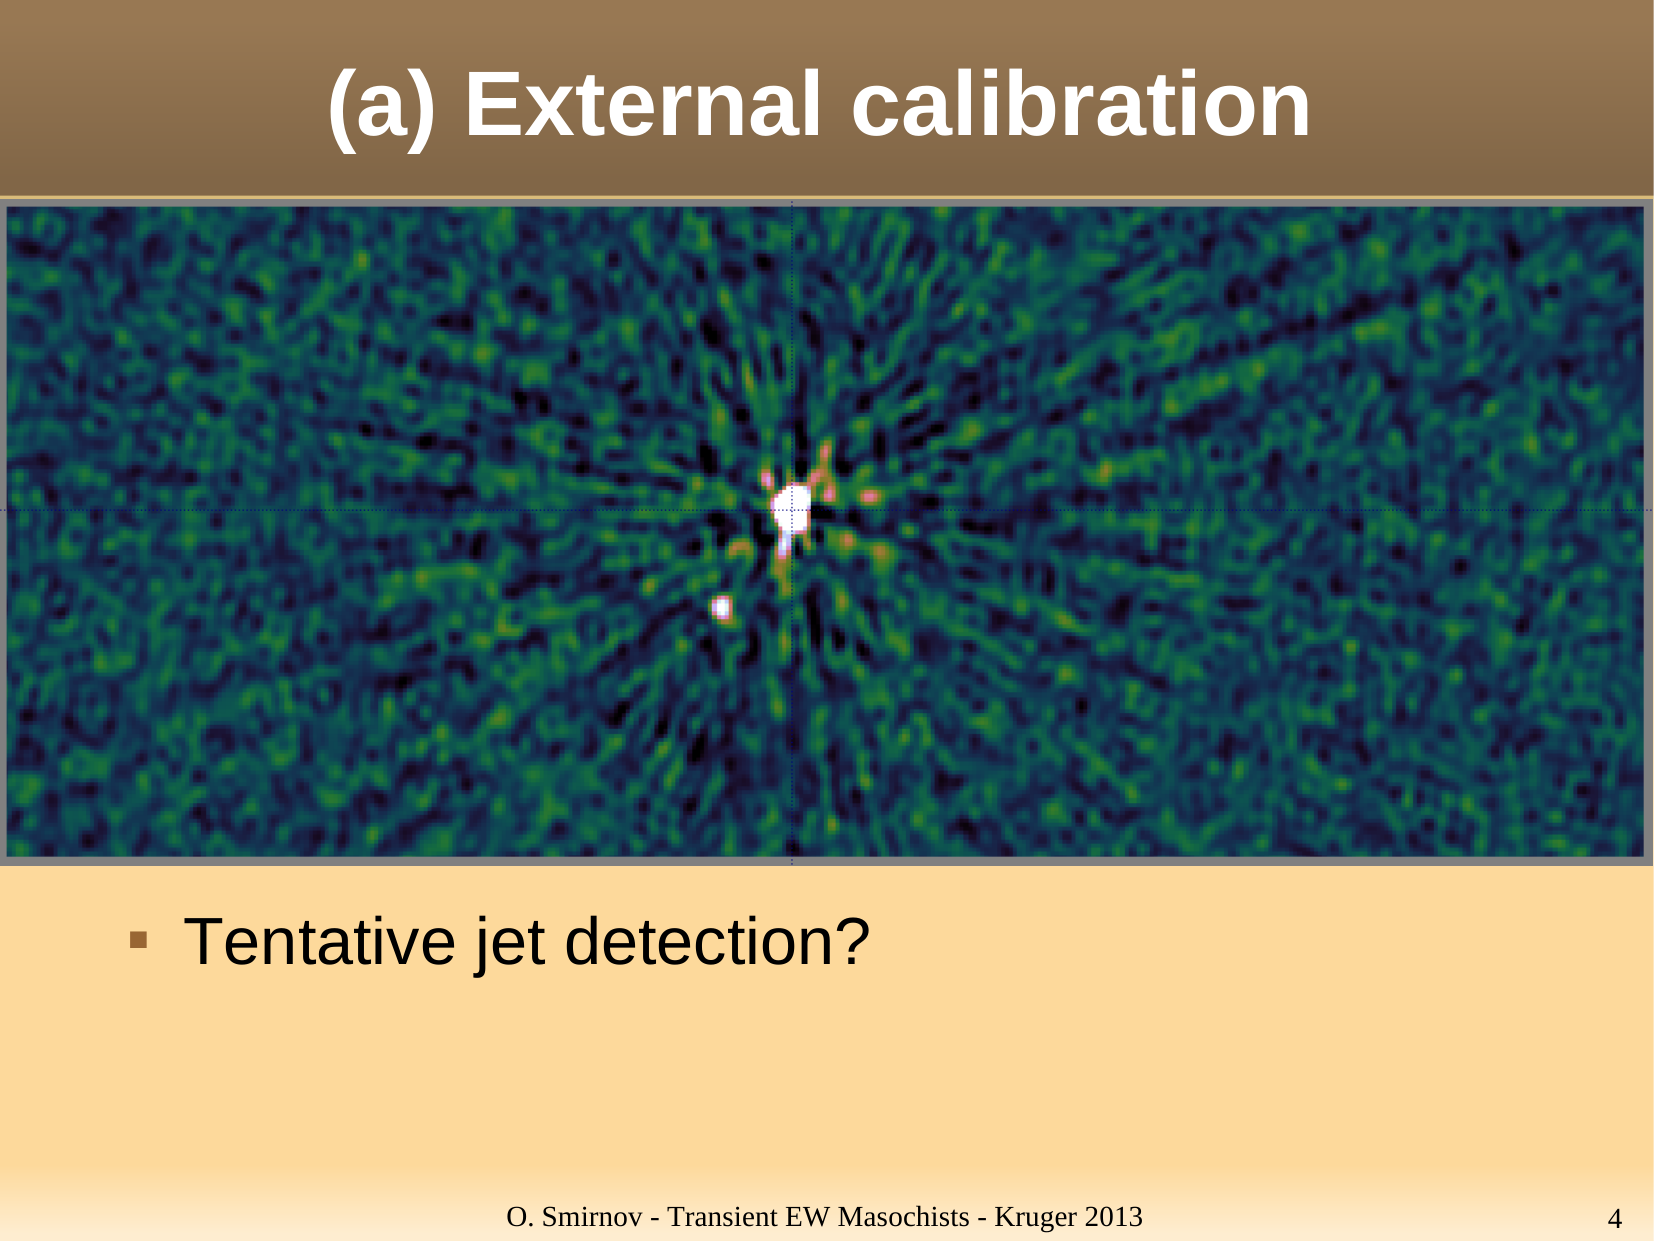

# (a) External calibration
Tentative jet detection?
O. Smirnov - Transient EW Masochists - Kruger 2013
4